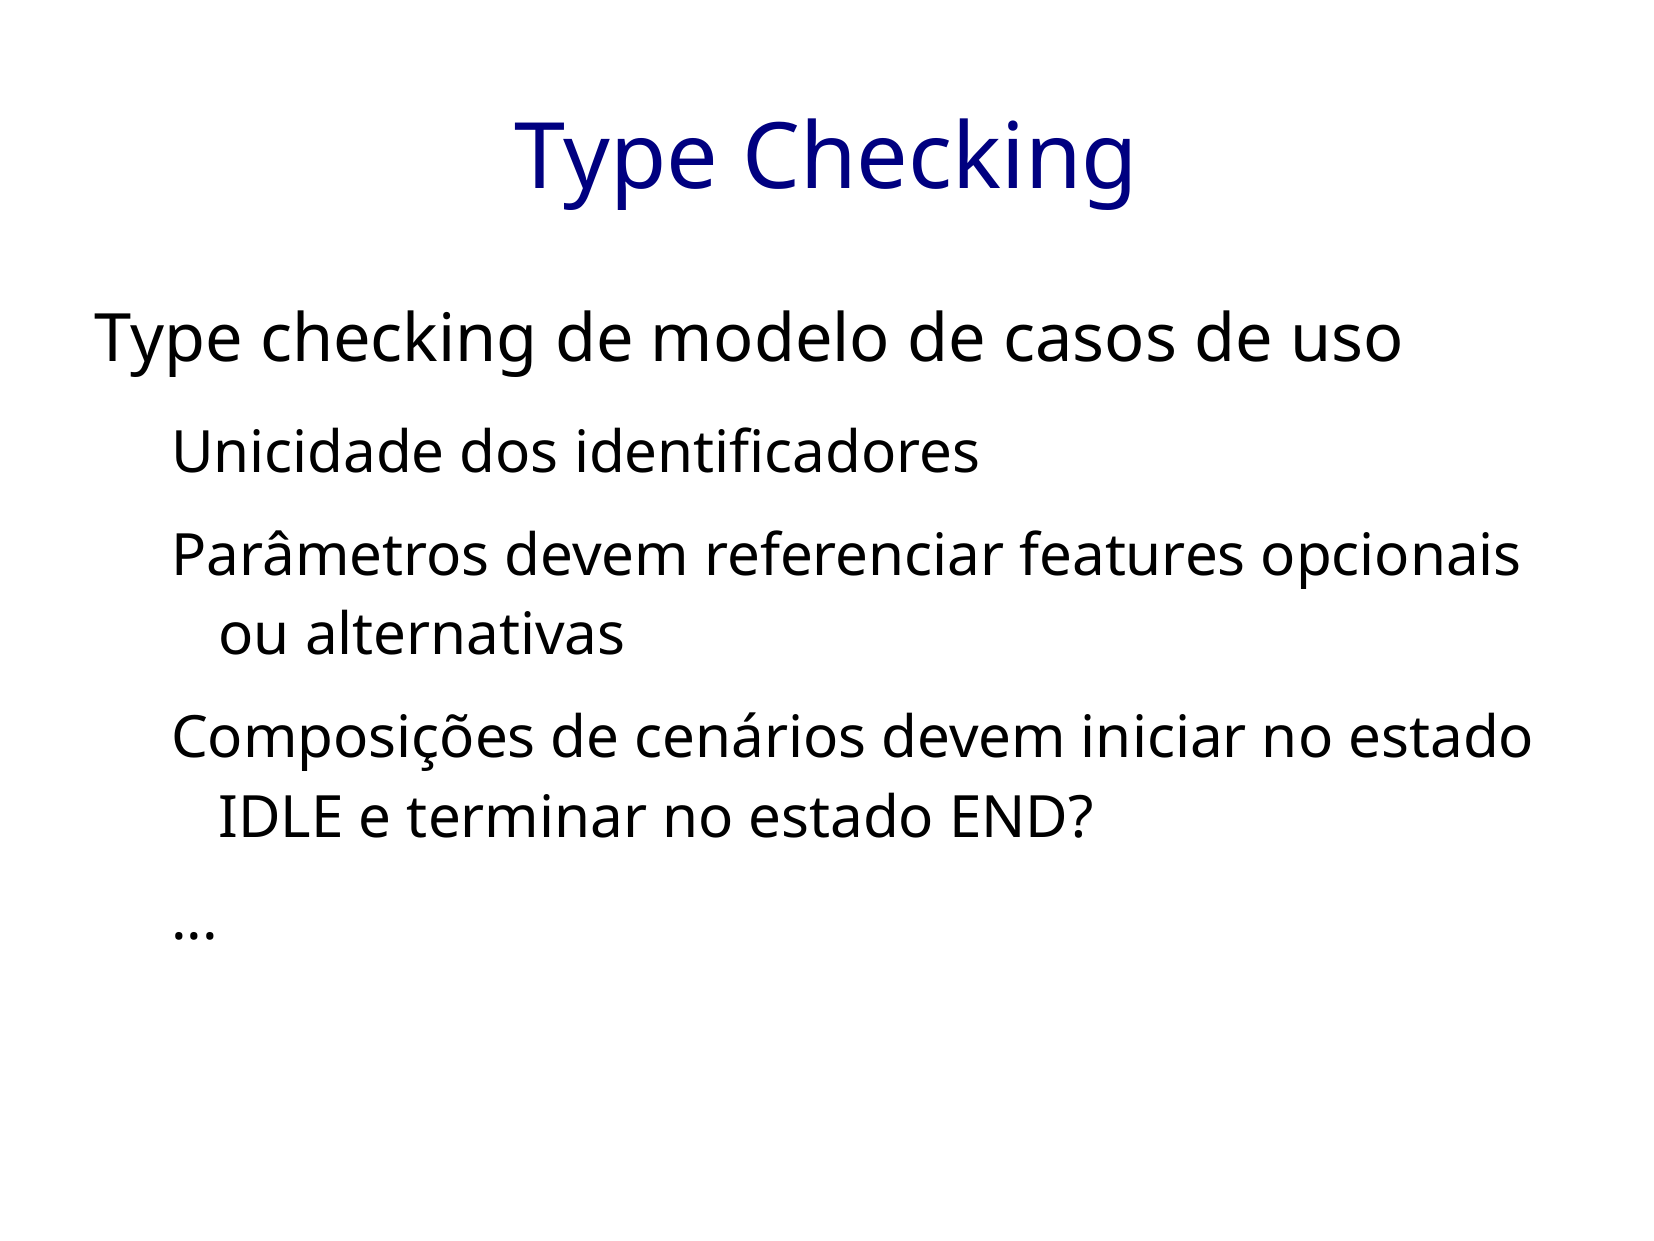

# Type Checking
Type checking de modelo de casos de uso
Unicidade dos identificadores
Parâmetros devem referenciar features opcionais ou alternativas
Composições de cenários devem iniciar no estado IDLE e terminar no estado END?
...